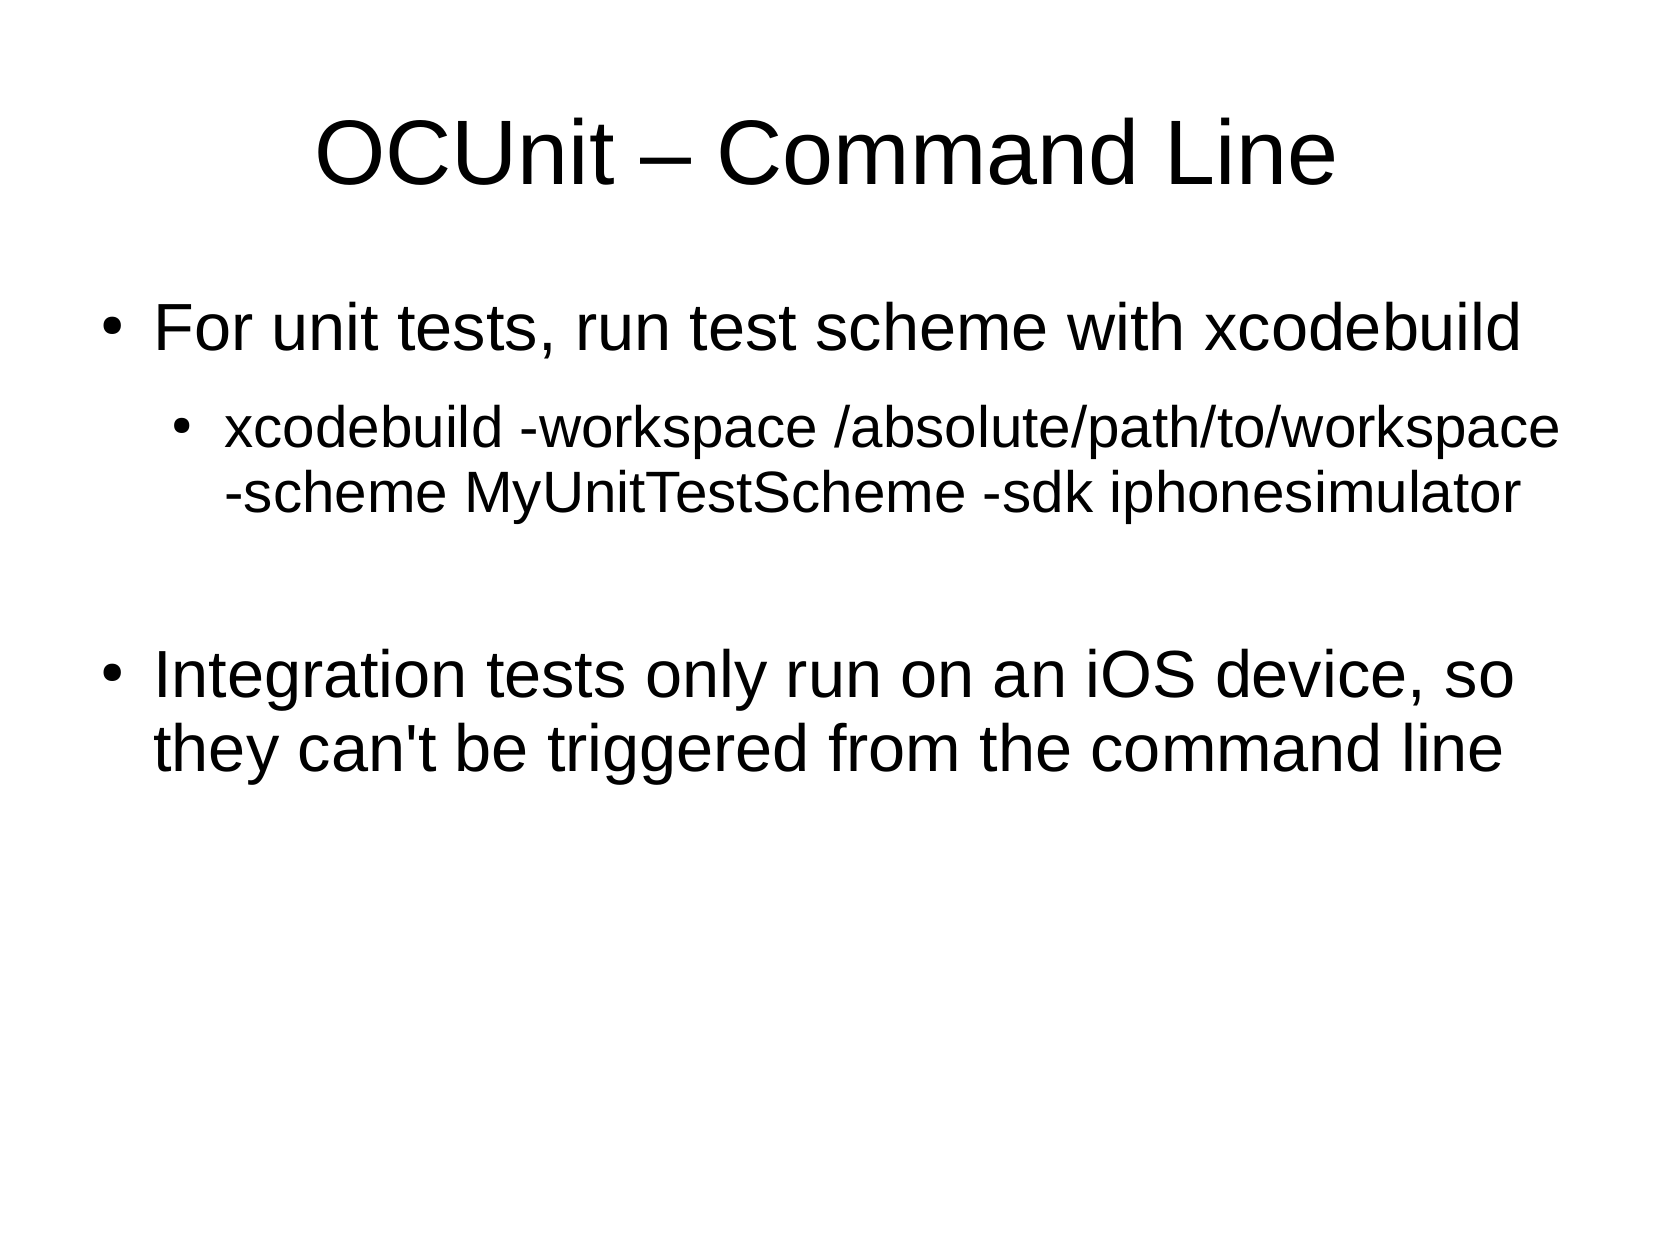

# OCUnit – Command Line
For unit tests, run test scheme with xcodebuild
xcodebuild -workspace /absolute/path/to/workspace -scheme MyUnitTestScheme -sdk iphonesimulator
Integration tests only run on an iOS device, so they can't be triggered from the command line